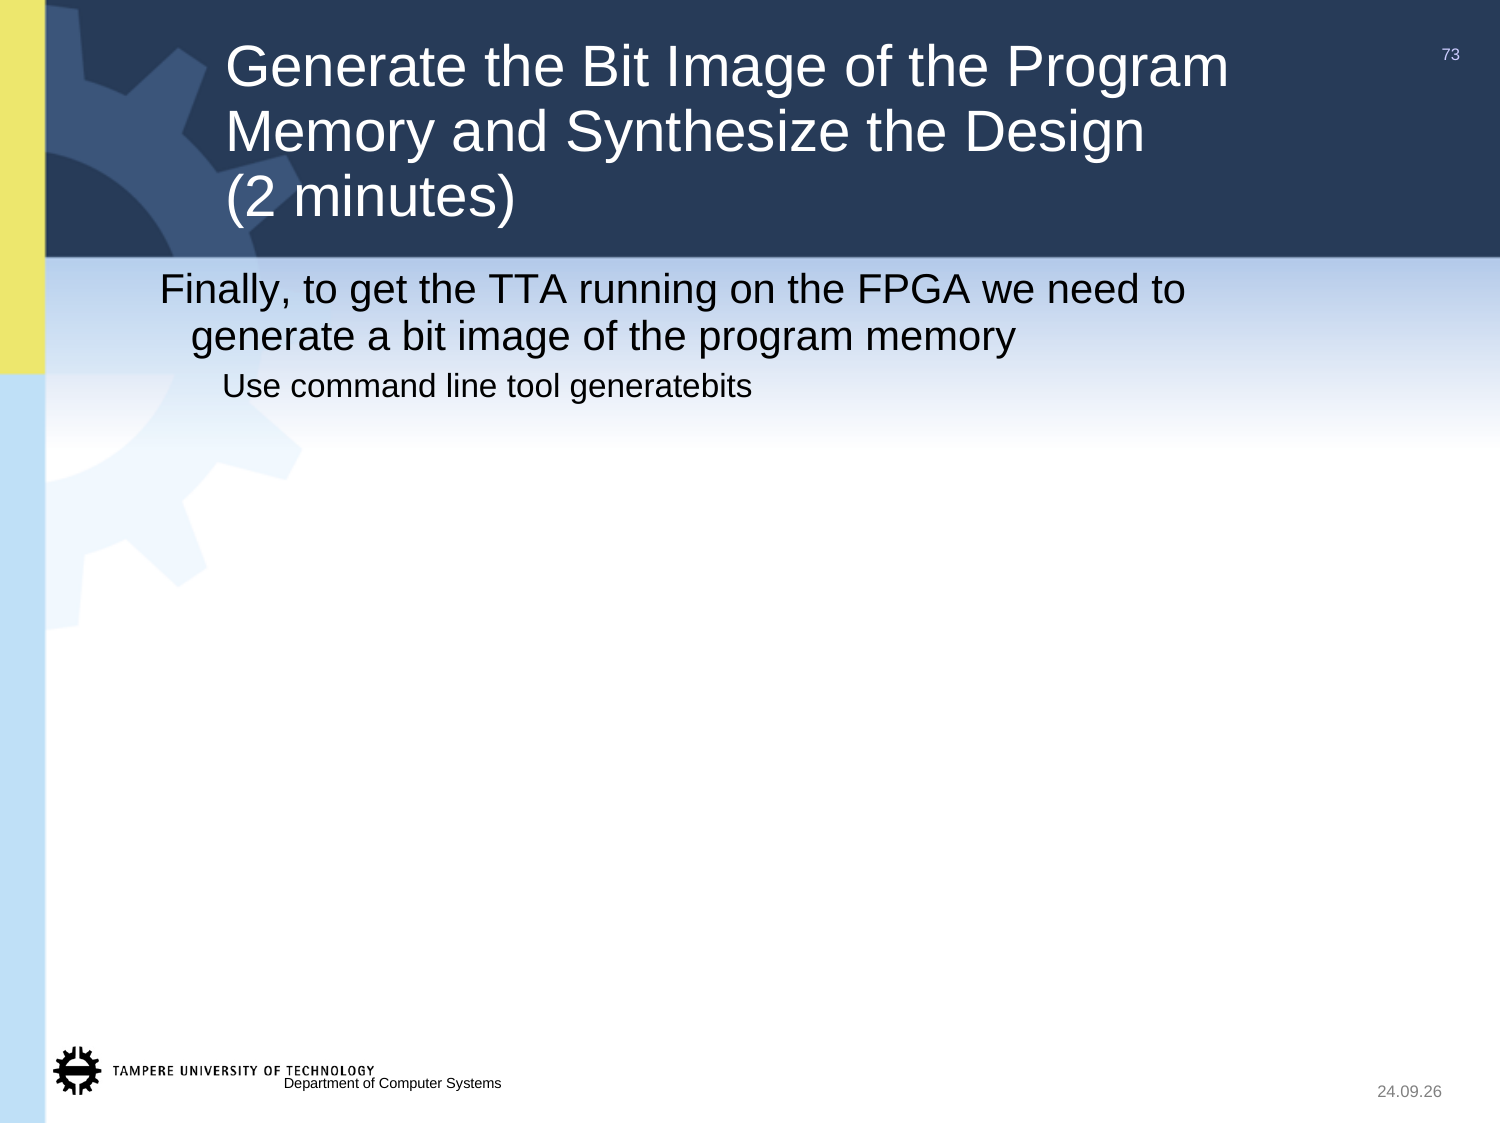

# Generate the Bit Image of the Program Memory and Synthesize the Design (2 minutes)
73
Finally, to get the TTA running on the FPGA we need to generate a bit image of the program memory
Use command line tool generatebits